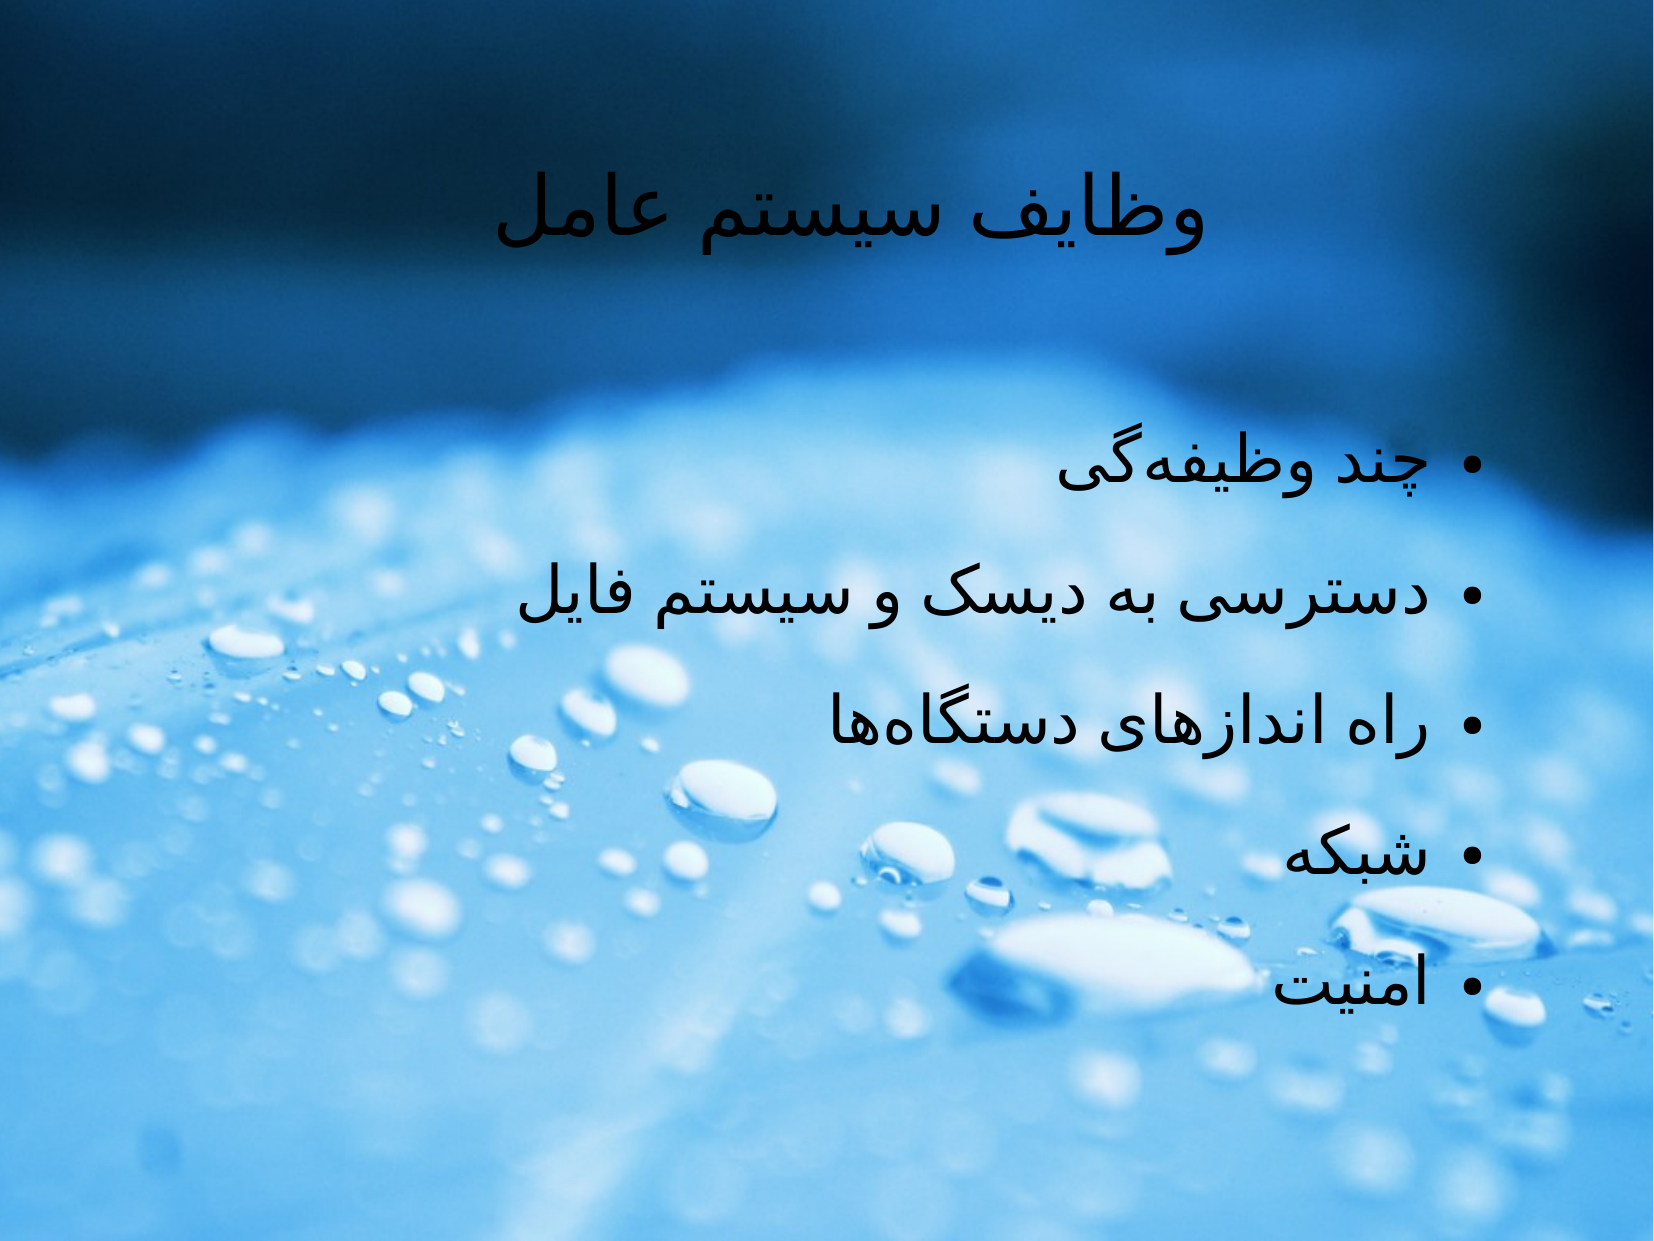

# وظایف سیستم عامل
 چند وظیفه‌گی
 دسترسی به دیسک و سیستم فایل
 راه اندازهای دستگاه‌ها
 شبکه
 امنیت